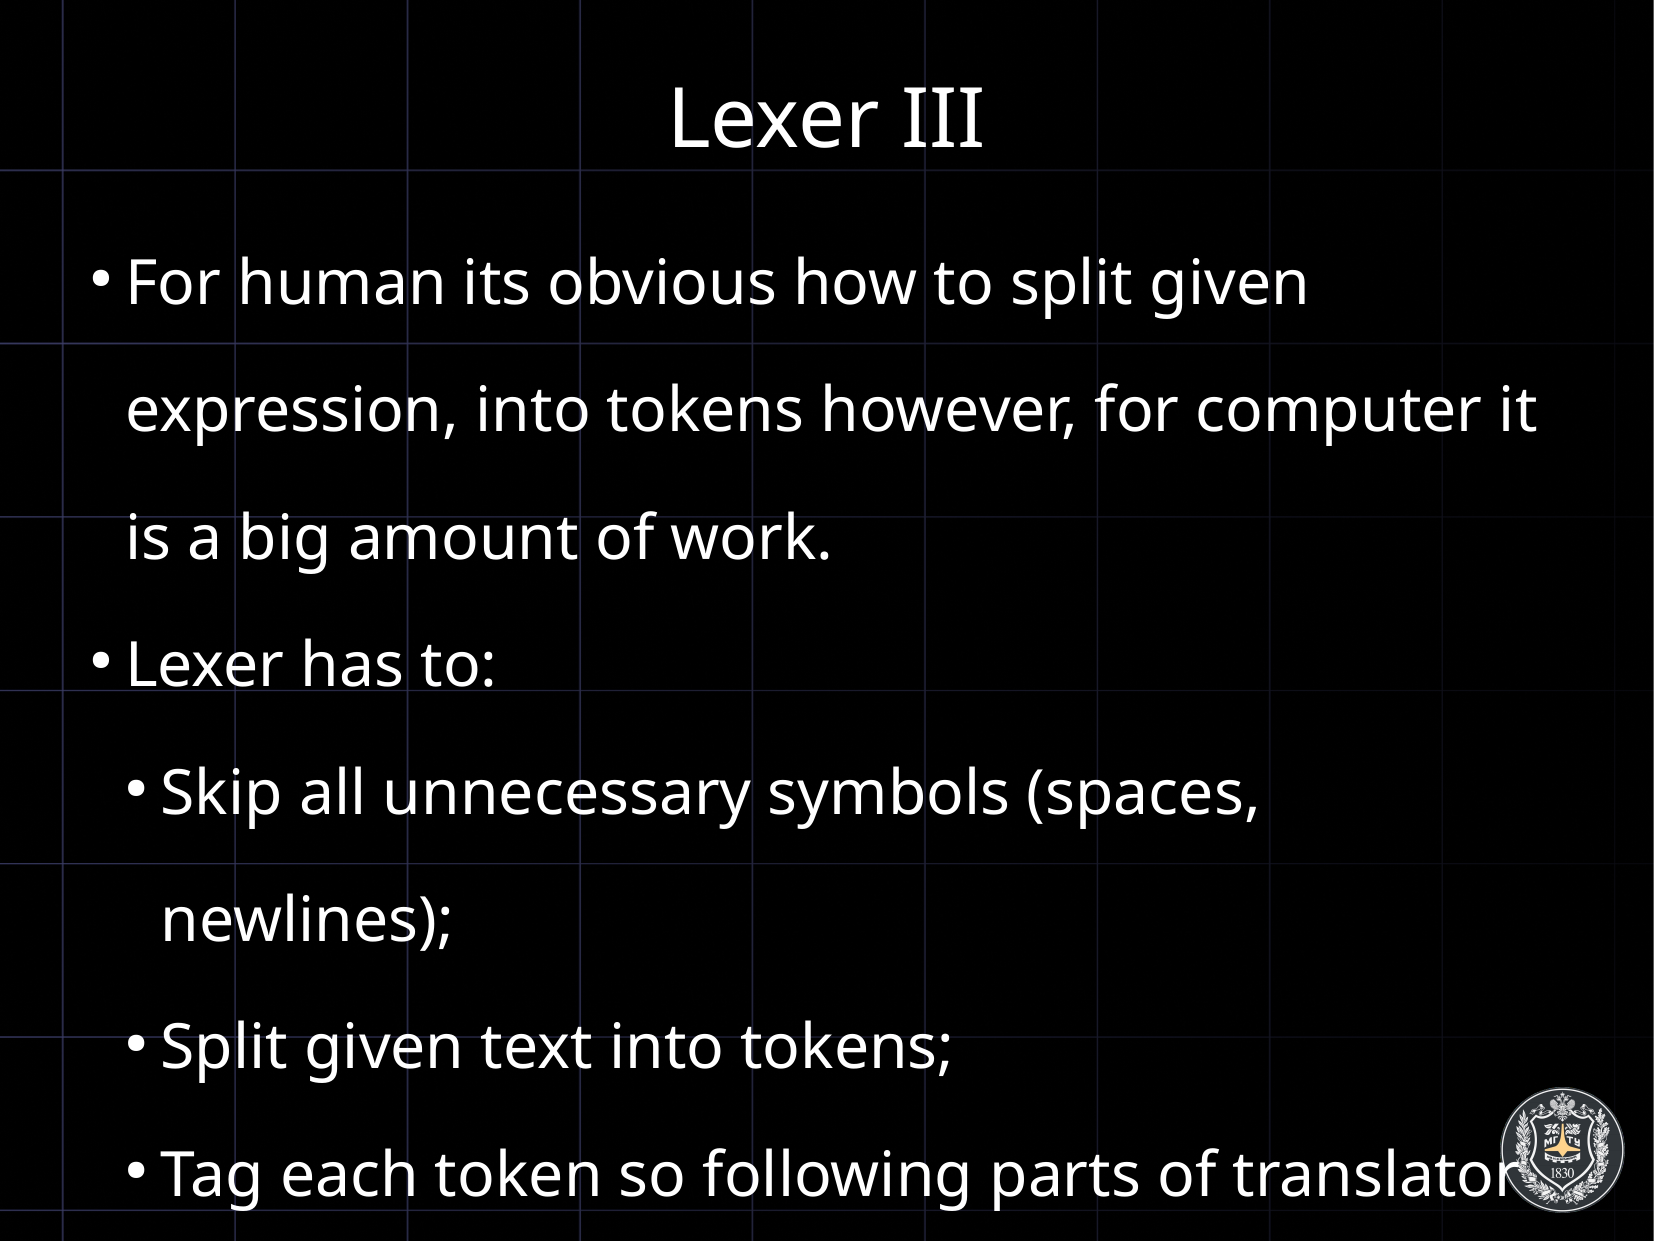

# Lexer III
For human its obvious how to split given expression, into tokens however, for computer it is a big amount of work.
Lexer has to:
Skip all unnecessary symbols (spaces, newlines);
Split given text into tokens;
Tag each token so following parts of translator can understand and distinguish them.